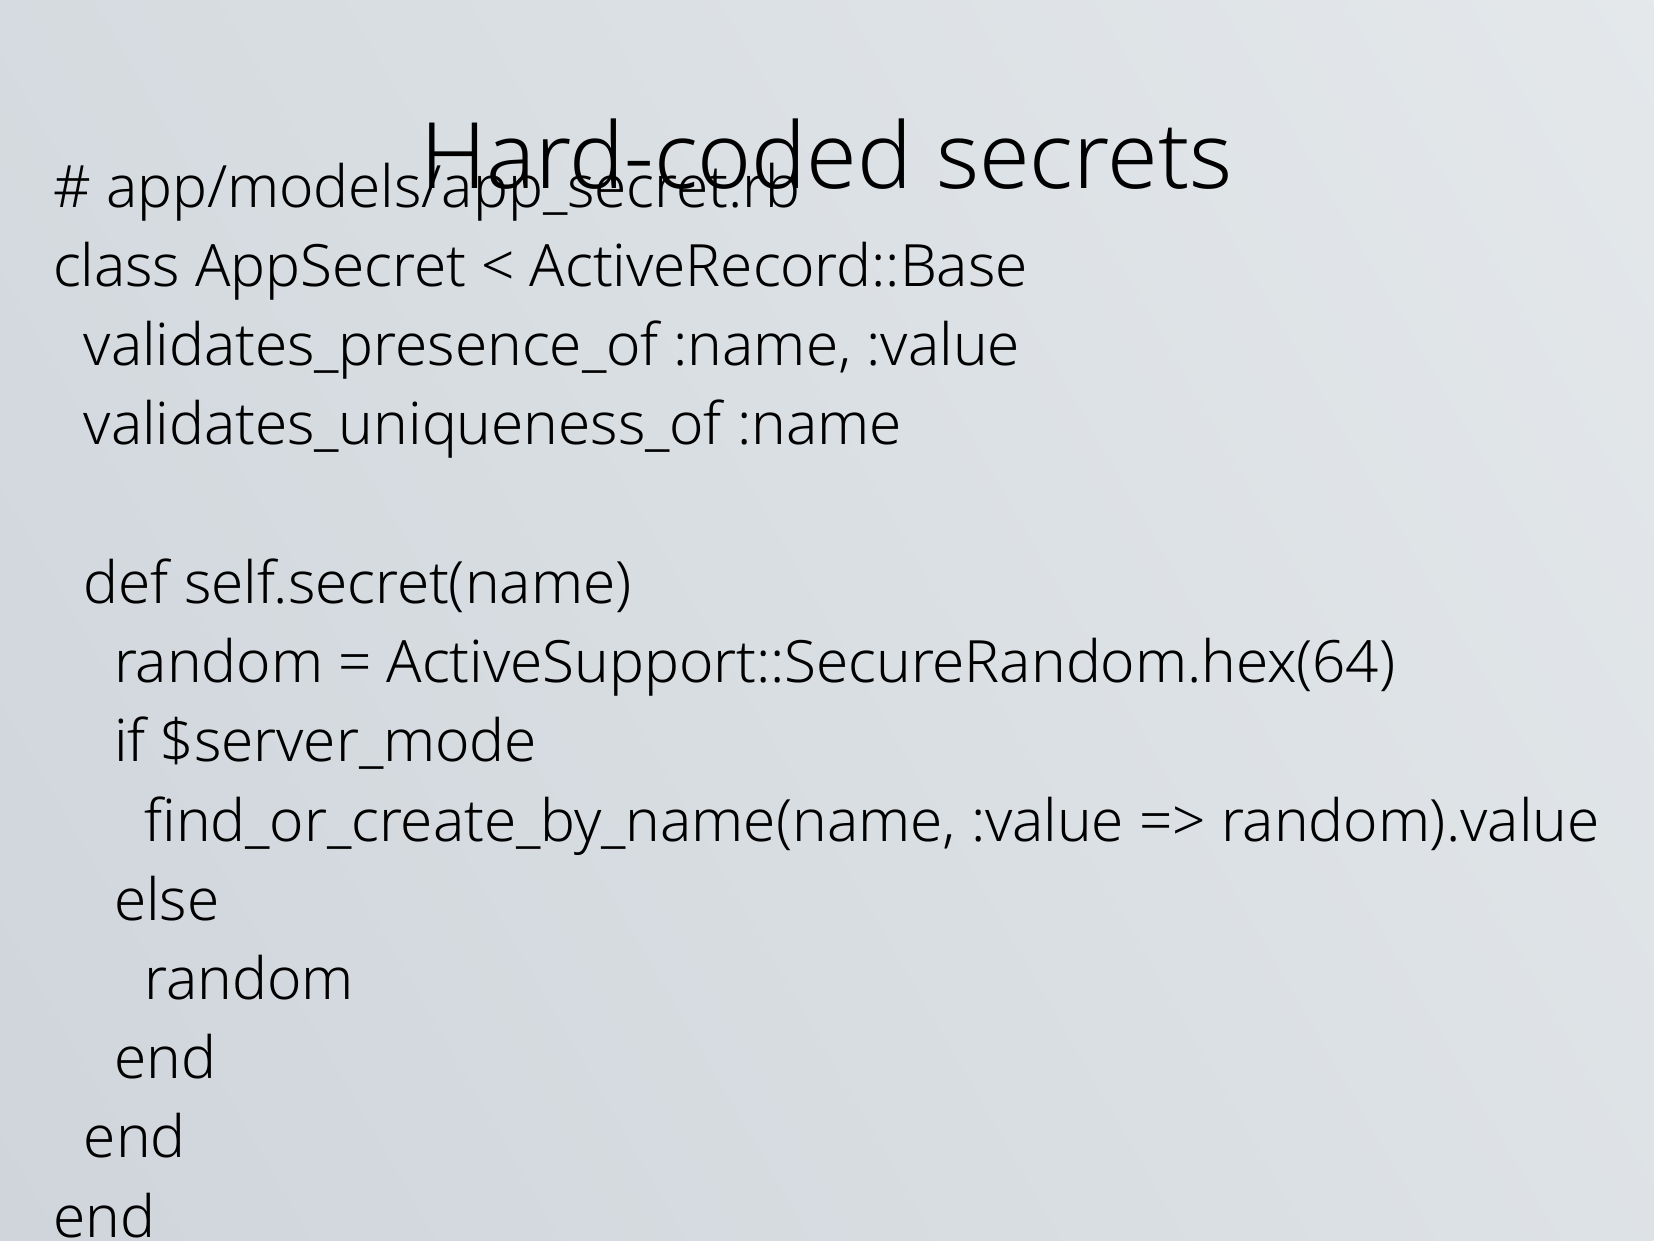

# Hard-coded secrets
# app/models/app_secret.rb
class AppSecret < ActiveRecord::Base
 validates_presence_of :name, :value
 validates_uniqueness_of :name
 def self.secret(name)
 random = ActiveSupport::SecureRandom.hex(64)
 if $server_mode
 find_or_create_by_name(name, :value => random).value
 else
 random
 end
 end
end